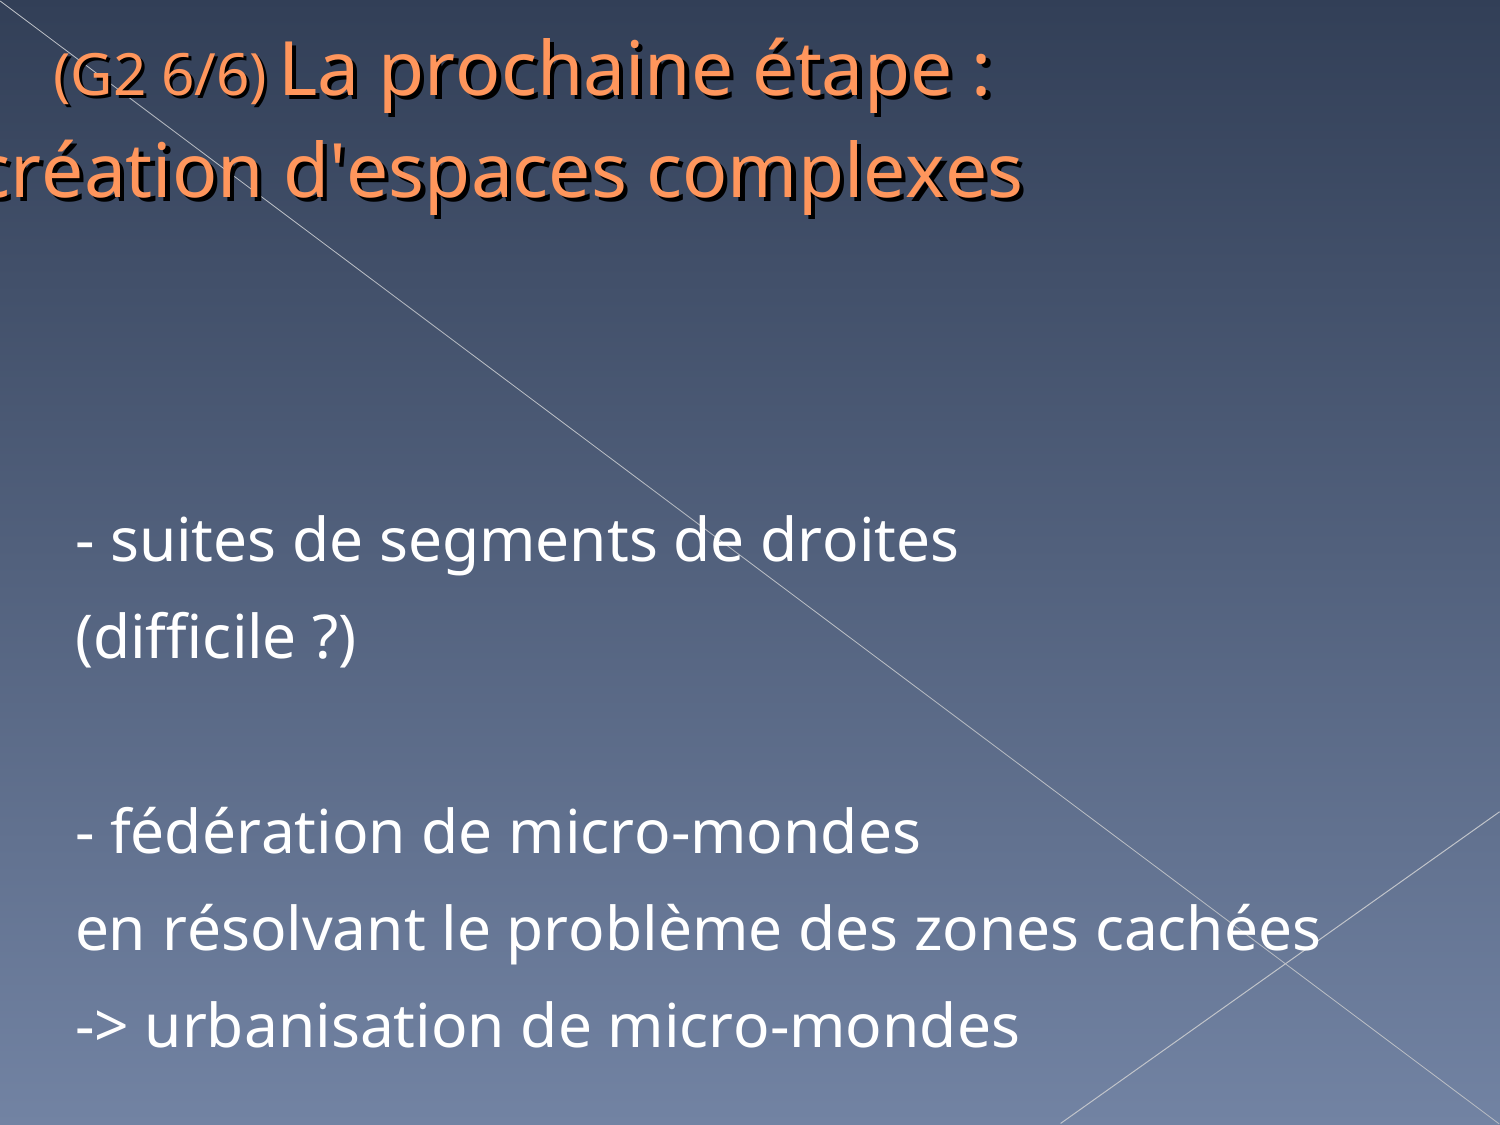

# (G2 6/6) La prochaine étape : 		 		 création d'espaces complexes
- suites de segments de droites
(difficile ?)‏
- fédération de micro-mondes
en résolvant le problème des zones cachées
-> urbanisation de micro-mondes